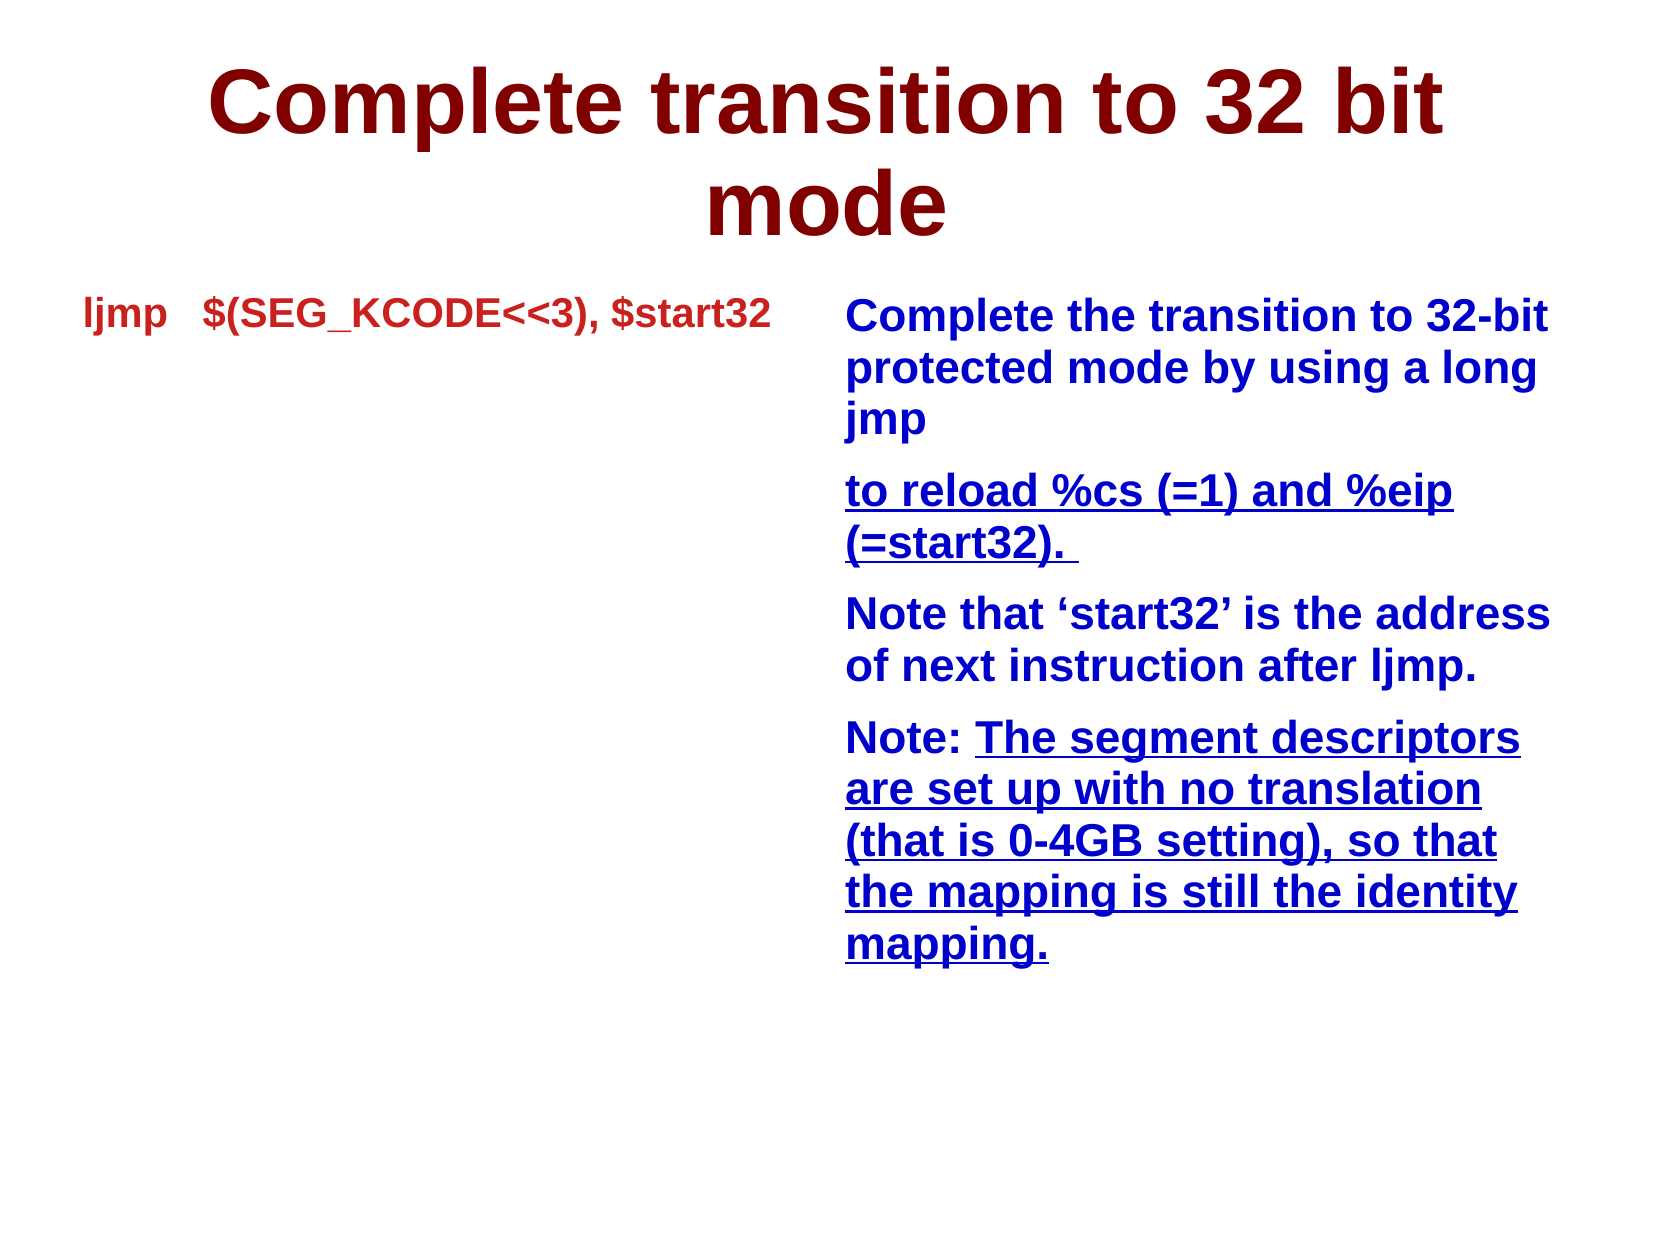

# Complete transition to 32 bit mode
ljmp $(SEG_KCODE<<3), $start32
Complete the transition to 32-bit protected mode by using a long jmp
to reload %cs (=1) and %eip (=start32).
Note that ‘start32’ is the address of next instruction after ljmp.
Note: The segment descriptors are set up with no translation (that is 0-4GB setting), so that the mapping is still the identity mapping.